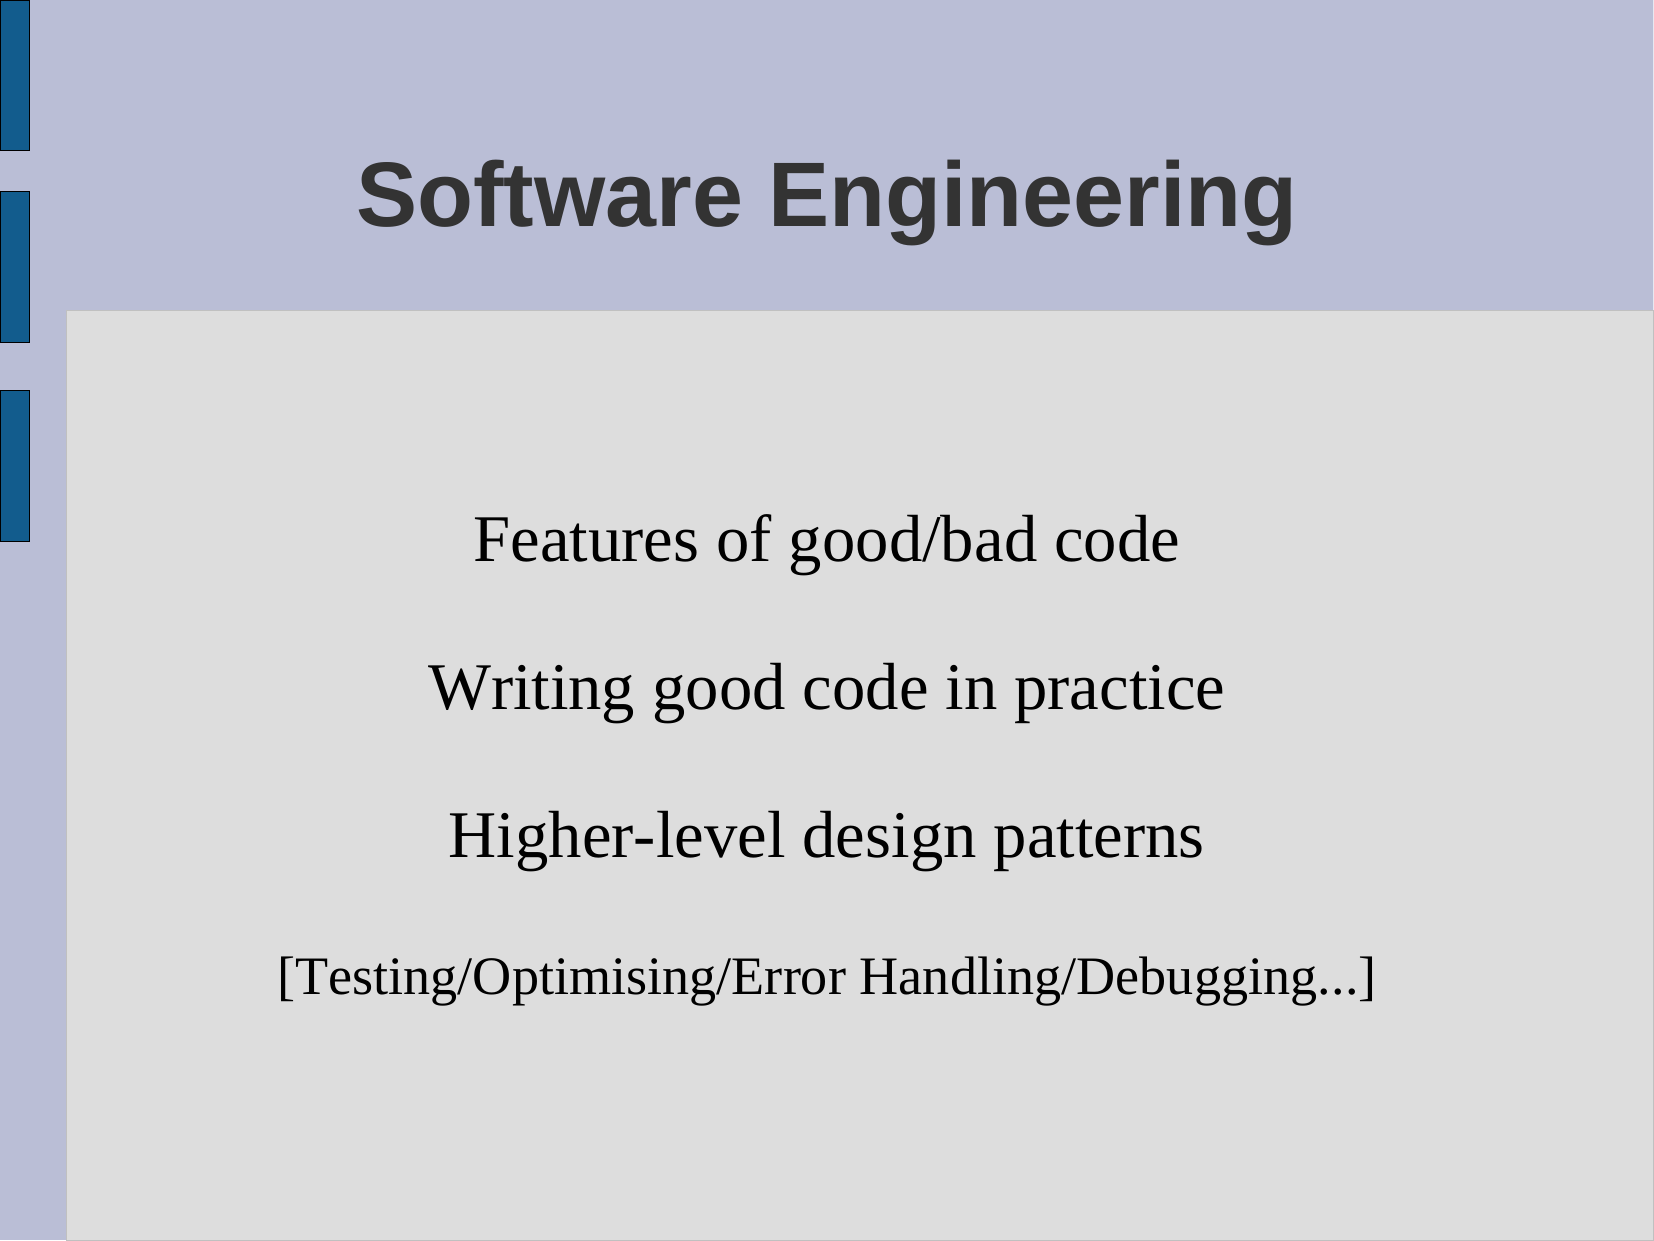

# Software Engineering
Features of good/bad code
Writing good code in practice
Higher-level design patterns
[Testing/Optimising/Error Handling/Debugging...]